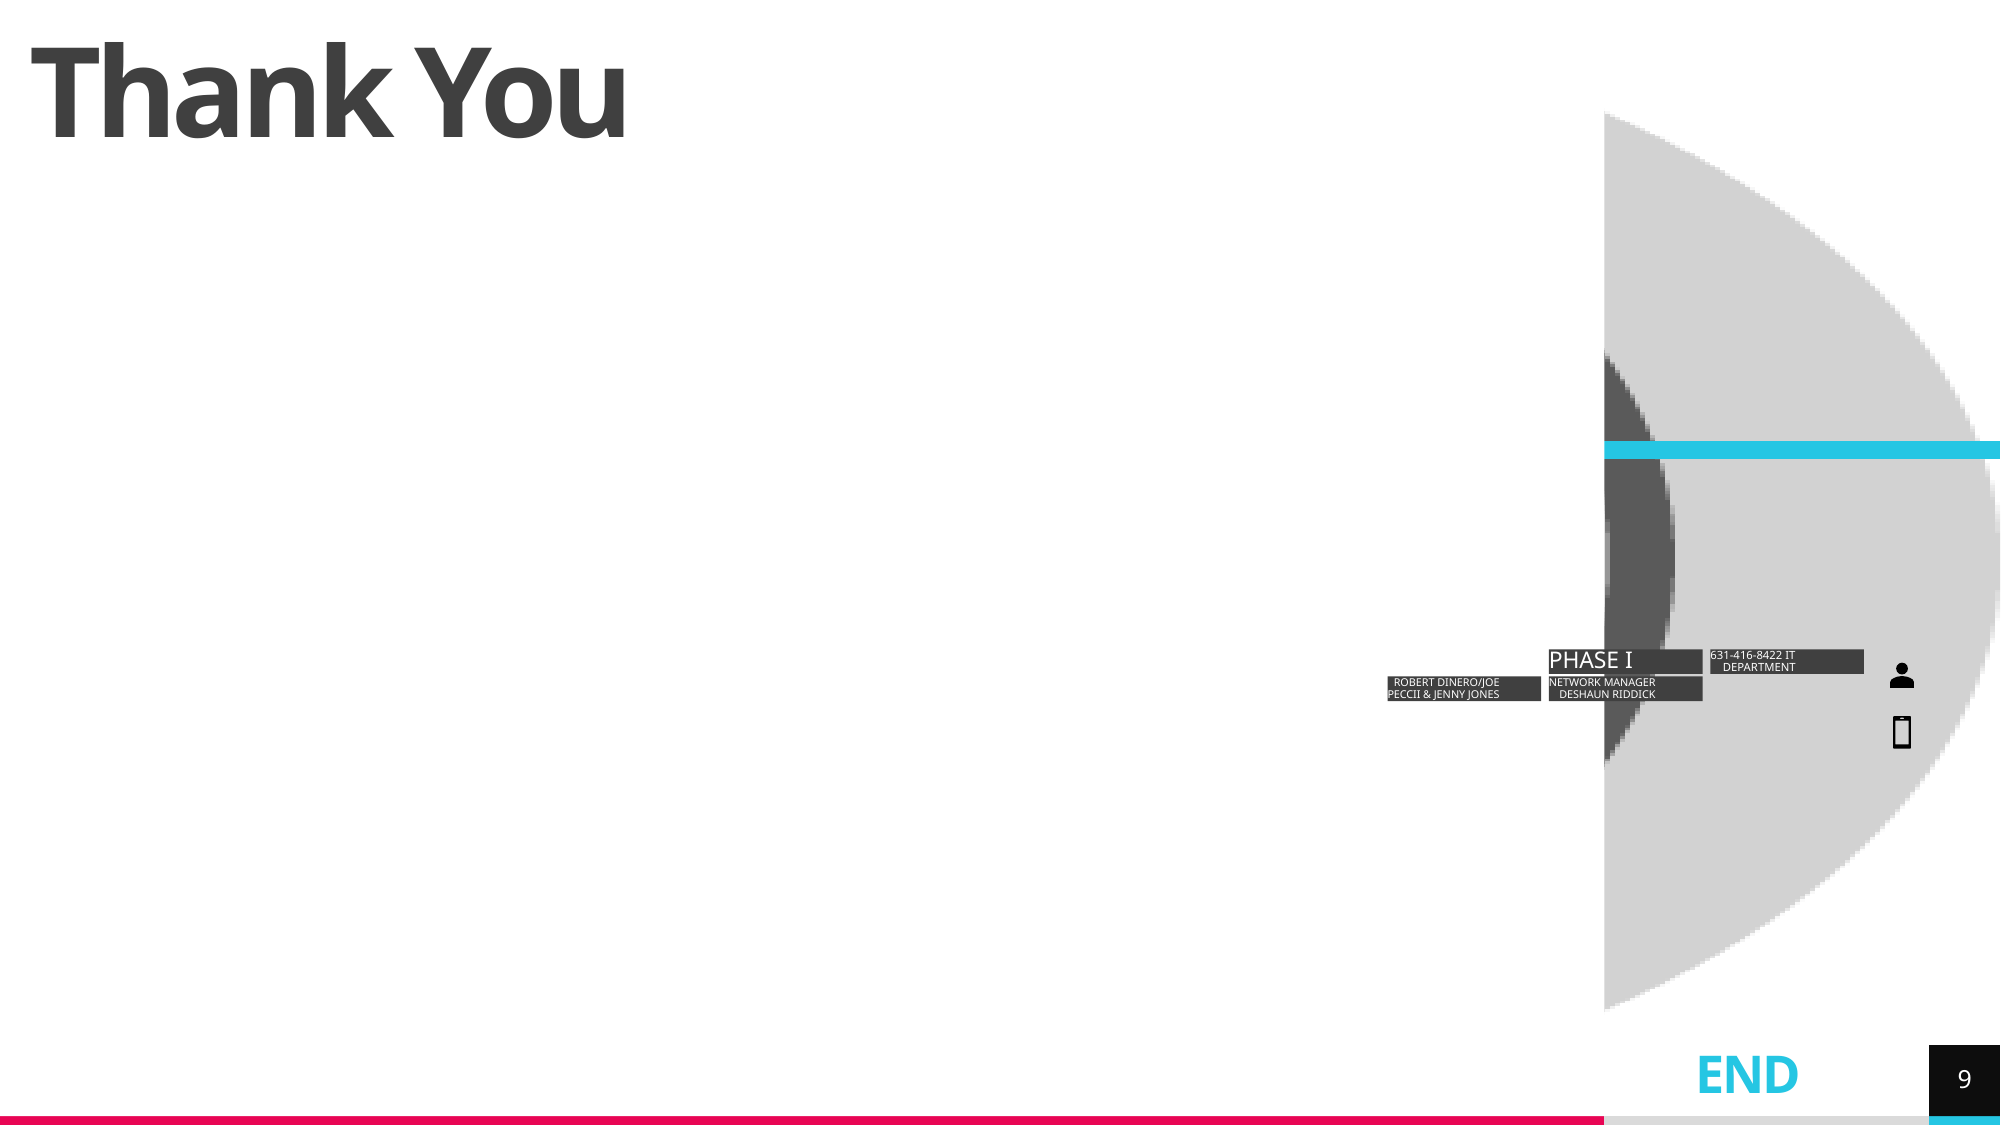

# Thank You
PHASE I
631-416-8422 IT DEPARTMENT
ROBERT DINERO/JOE PECCII & JENNY JONES
NETWORK MANAGER DESHAUN RIDDICK
END